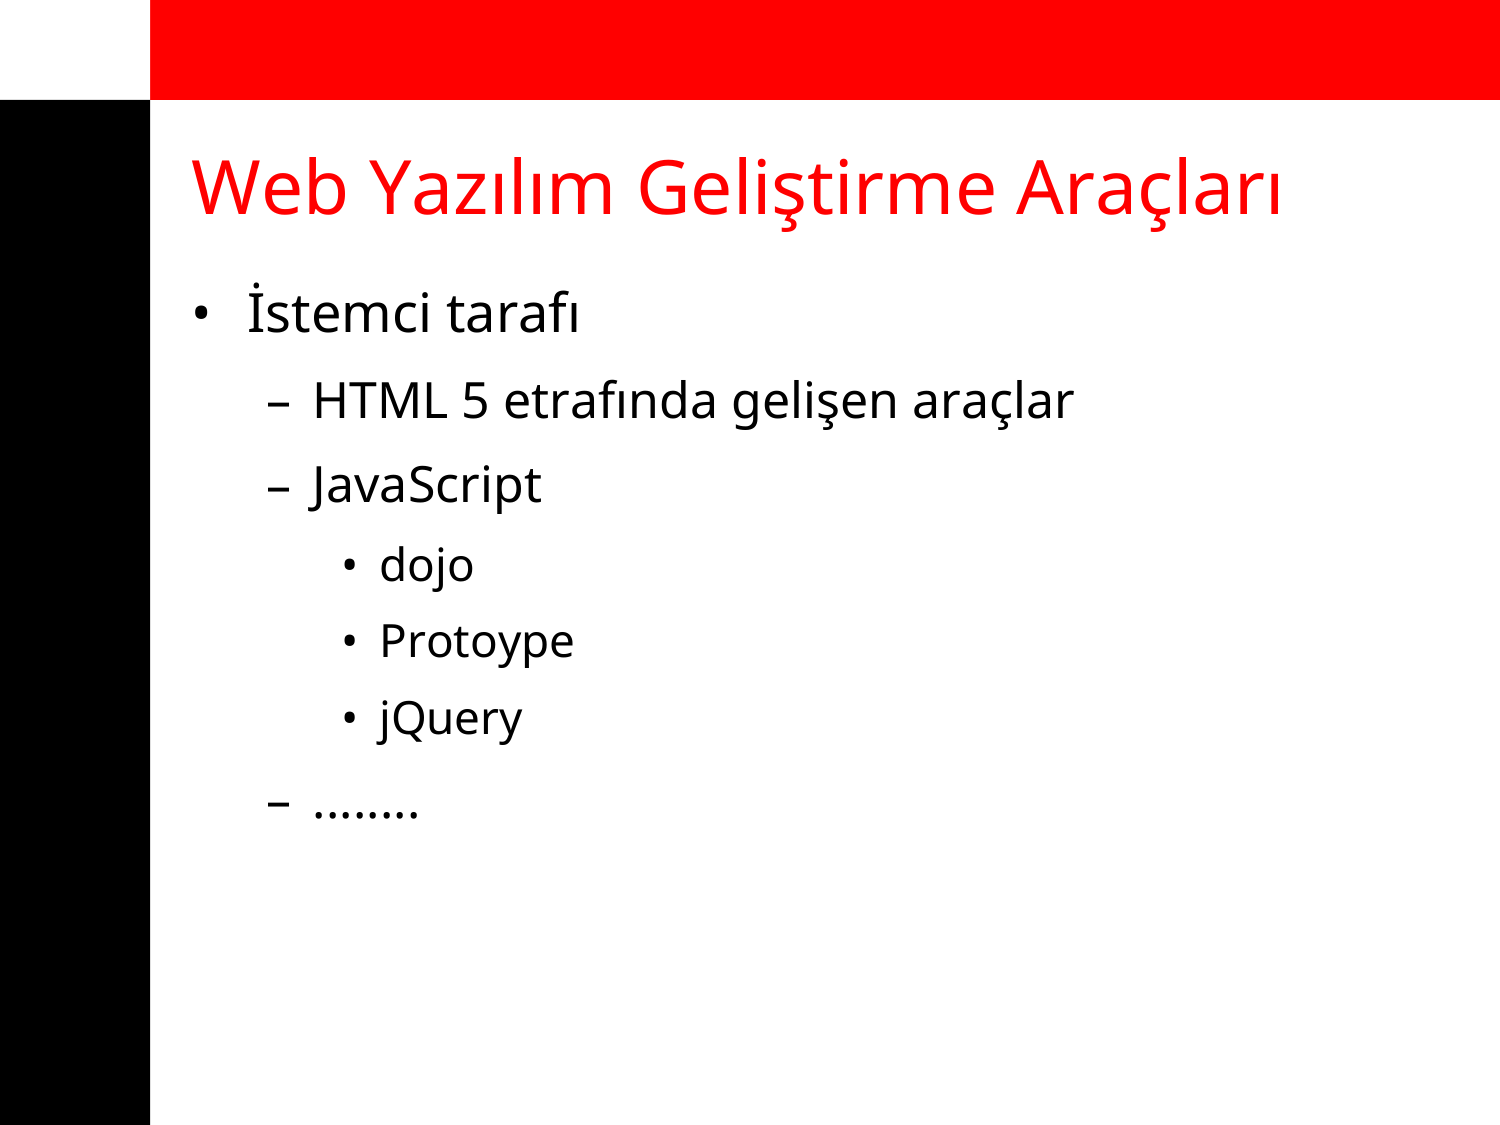

# Web Yazılım Geliştirme Araçları
İstemci tarafı
HTML 5 etrafında gelişen araçlar
JavaScript
dojo
Protoype
jQuery
........